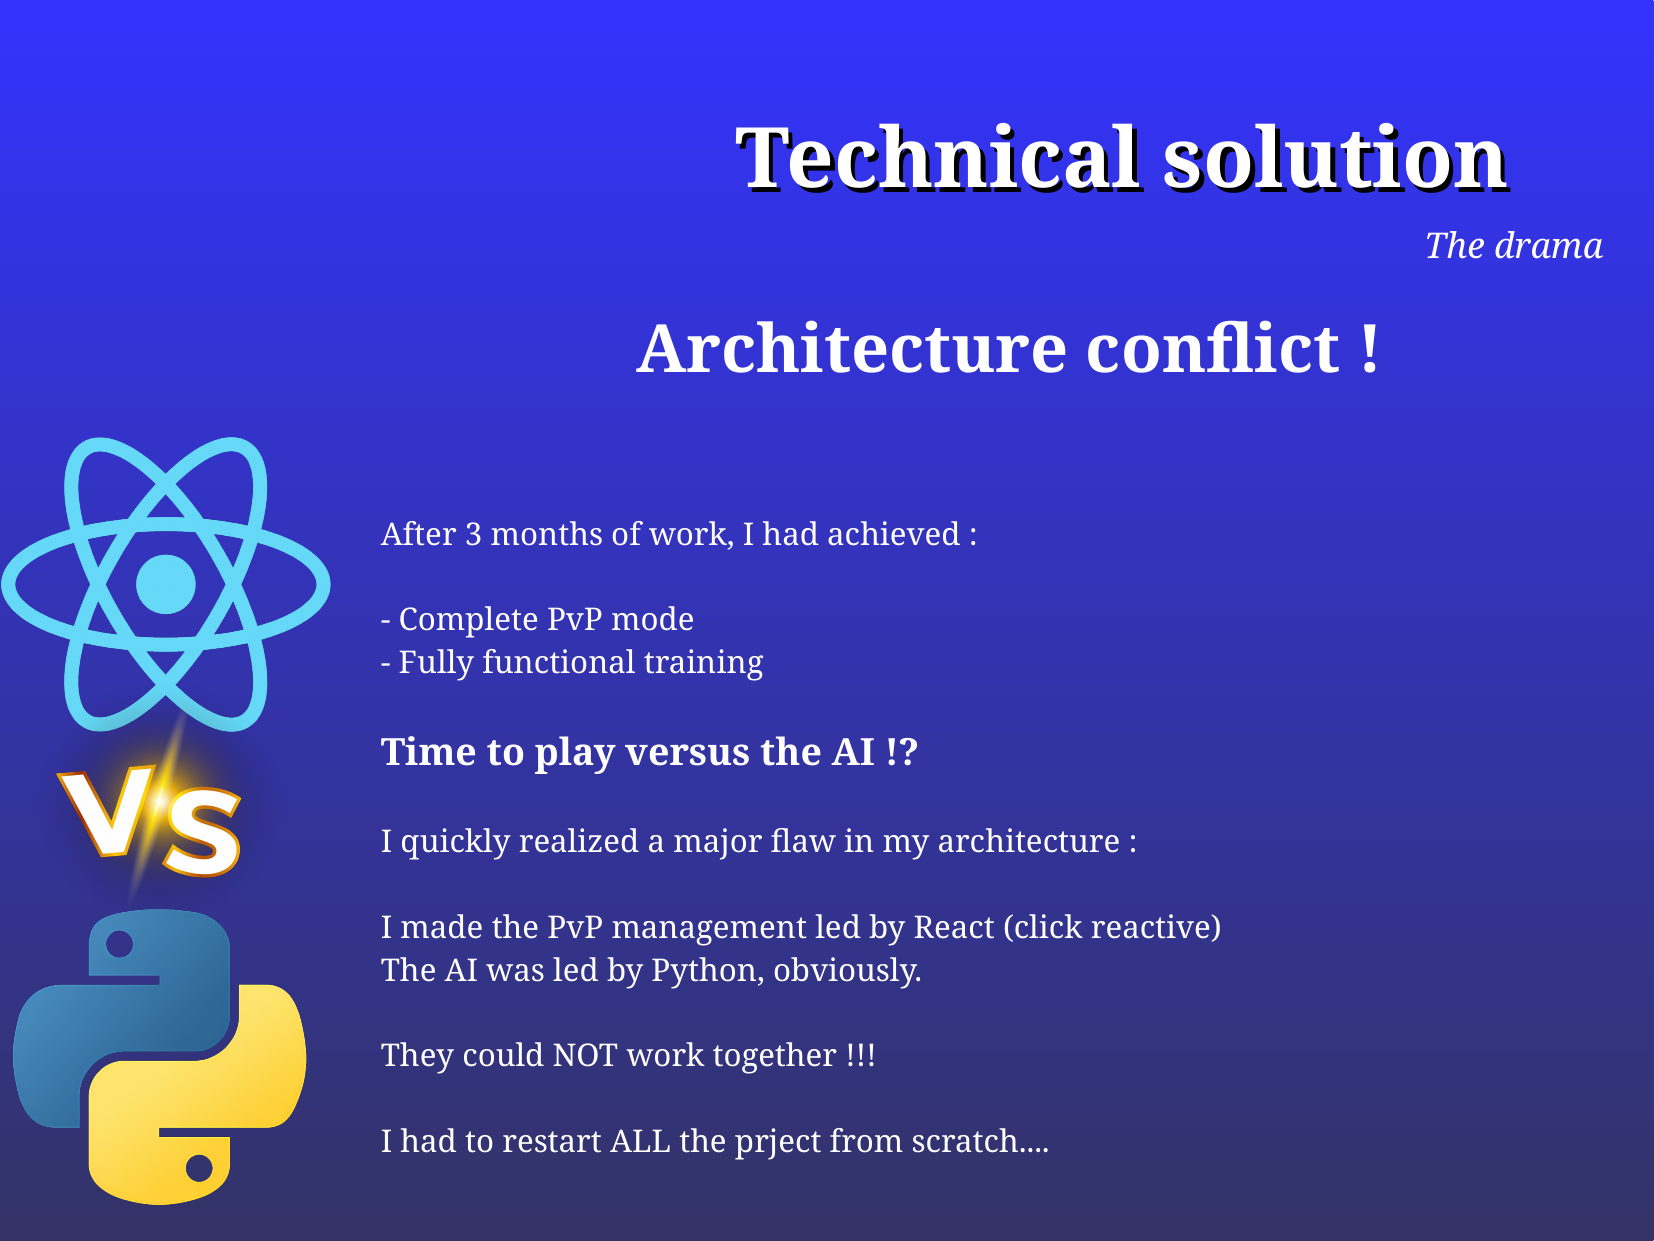

Technical solution
The drama
Architecture conflict !
After 3 months of work, I had achieved :
- Complete PvP mode
- Fully functional training
Time to play versus the AI !?
I quickly realized a major flaw in my architecture :
I made the PvP management led by React (click reactive)
The AI was led by Python, obviously.
They could NOT work together !!!
I had to restart ALL the prject from scratch....